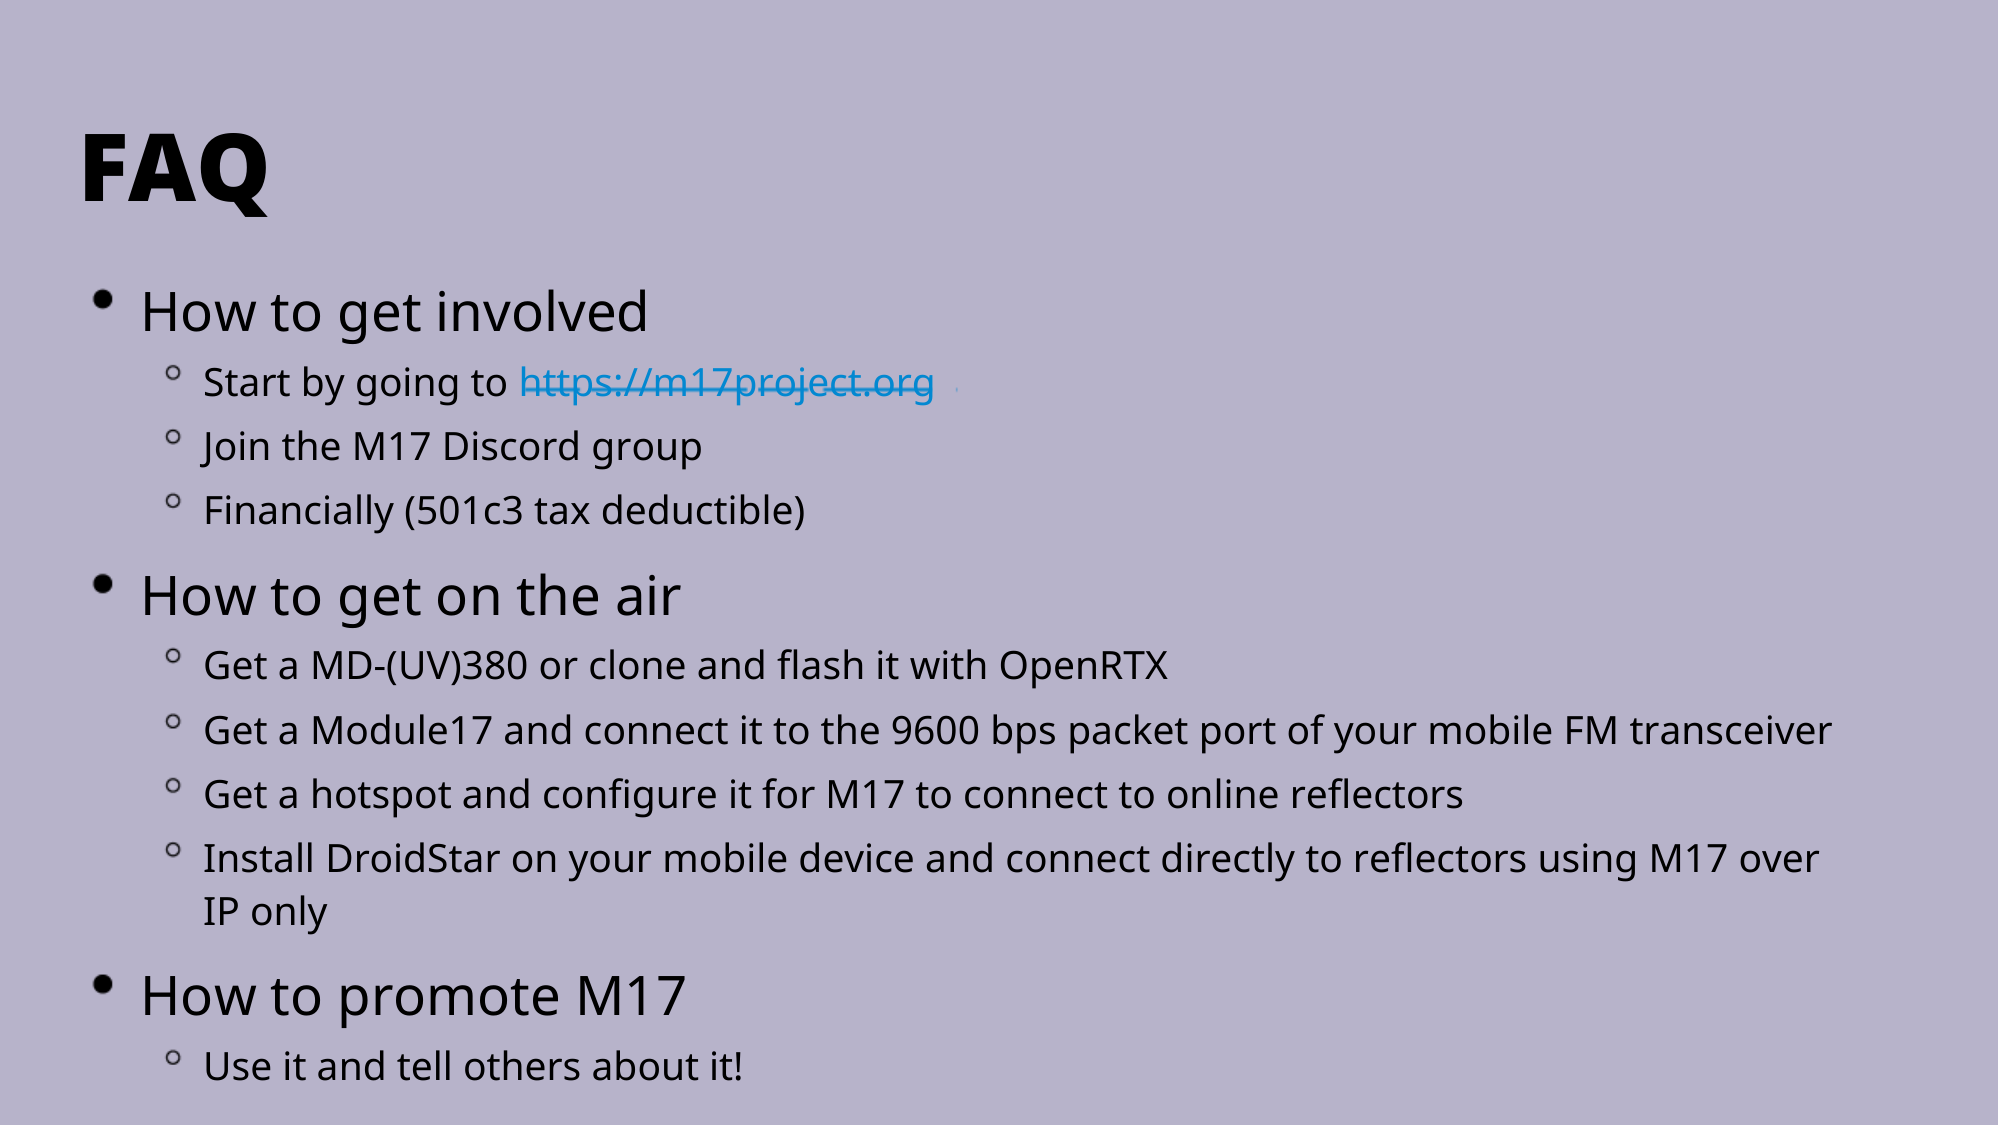

FAQ
How to get involved
Start by going to https://m17project.org
Join the M17 Discord group
Financially (501c3 tax deductible)
How to get on the air
Get a MD-(UV)380 or clone and flash it with OpenRTX
Get a Module17 and connect it to the 9600 bps packet port of your mobile FM transceiver
Get a hotspot and configure it for M17 to connect to online reflectors
Install DroidStar on your mobile device and connect directly to reflectors using M17 over
IP only
How to promote M17
Use it and tell others about it!